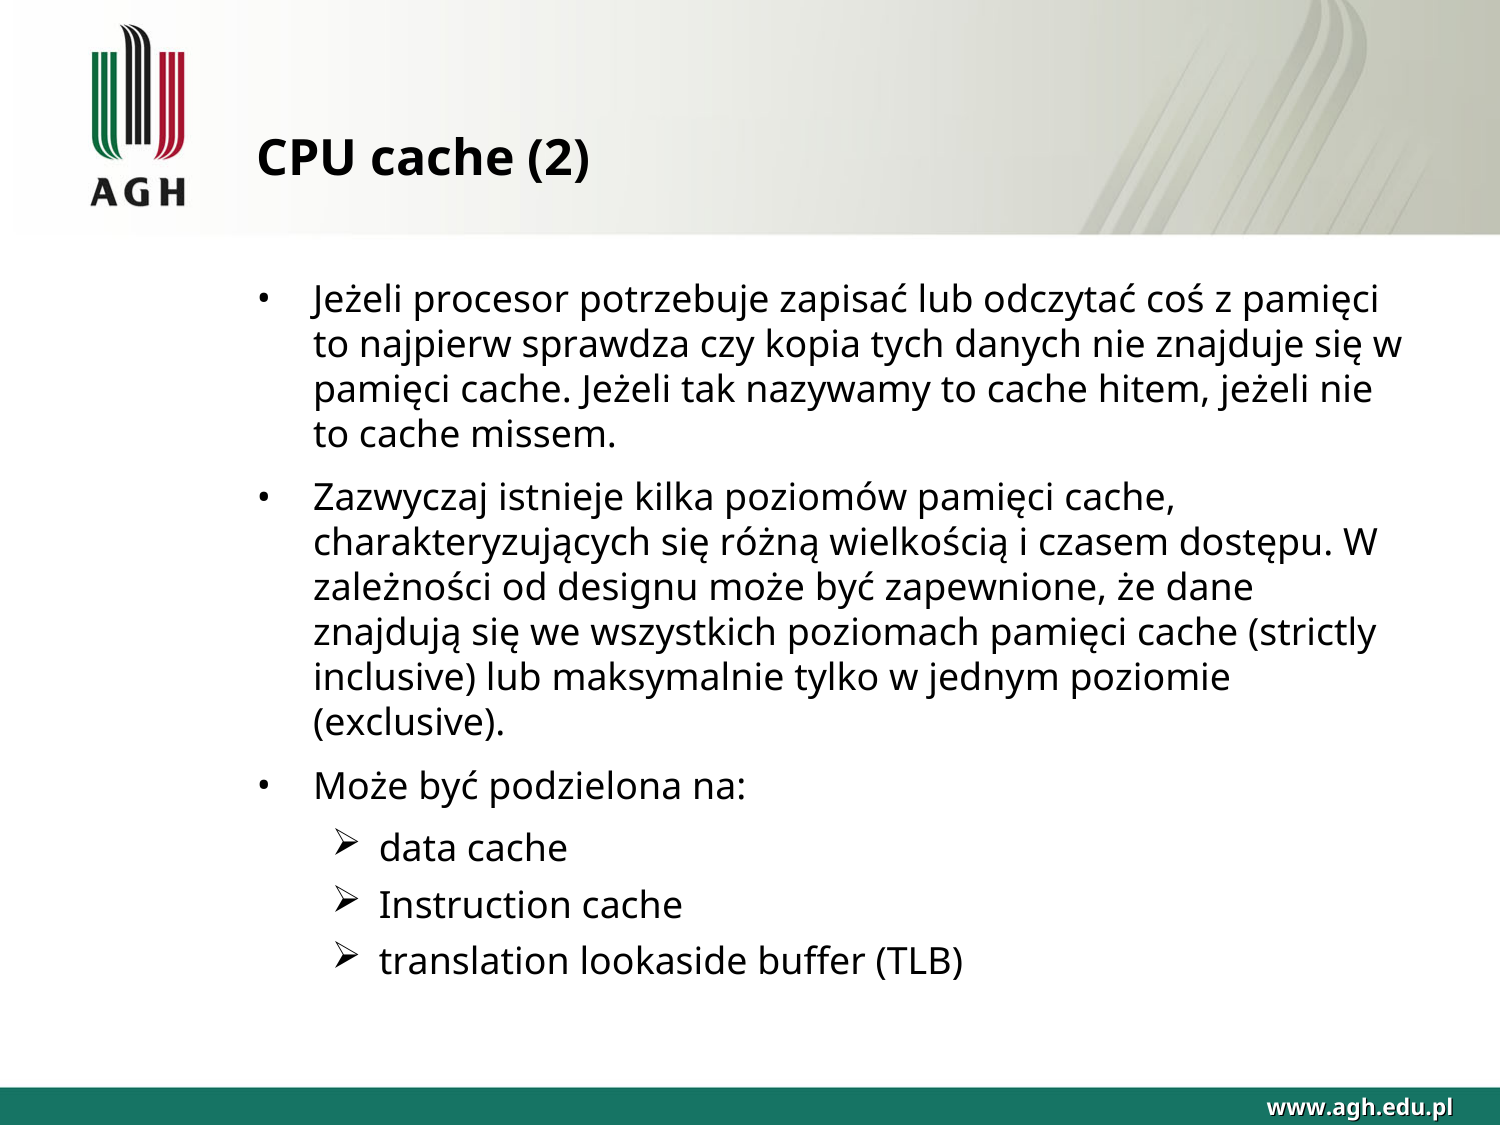

# CPU cache (2)
Jeżeli procesor potrzebuje zapisać lub odczytać coś z pamięci to najpierw sprawdza czy kopia tych danych nie znajduje się w pamięci cache. Jeżeli tak nazywamy to cache hitem, jeżeli nie to cache missem.
Zazwyczaj istnieje kilka poziomów pamięci cache, charakteryzujących się różną wielkością i czasem dostępu. W zależności od designu może być zapewnione, że dane znajdują się we wszystkich poziomach pamięci cache (strictly inclusive) lub maksymalnie tylko w jednym poziomie (exclusive).
Może być podzielona na:
data cache
Instruction cache
translation lookaside buffer (TLB)
www.agh.edu.pl